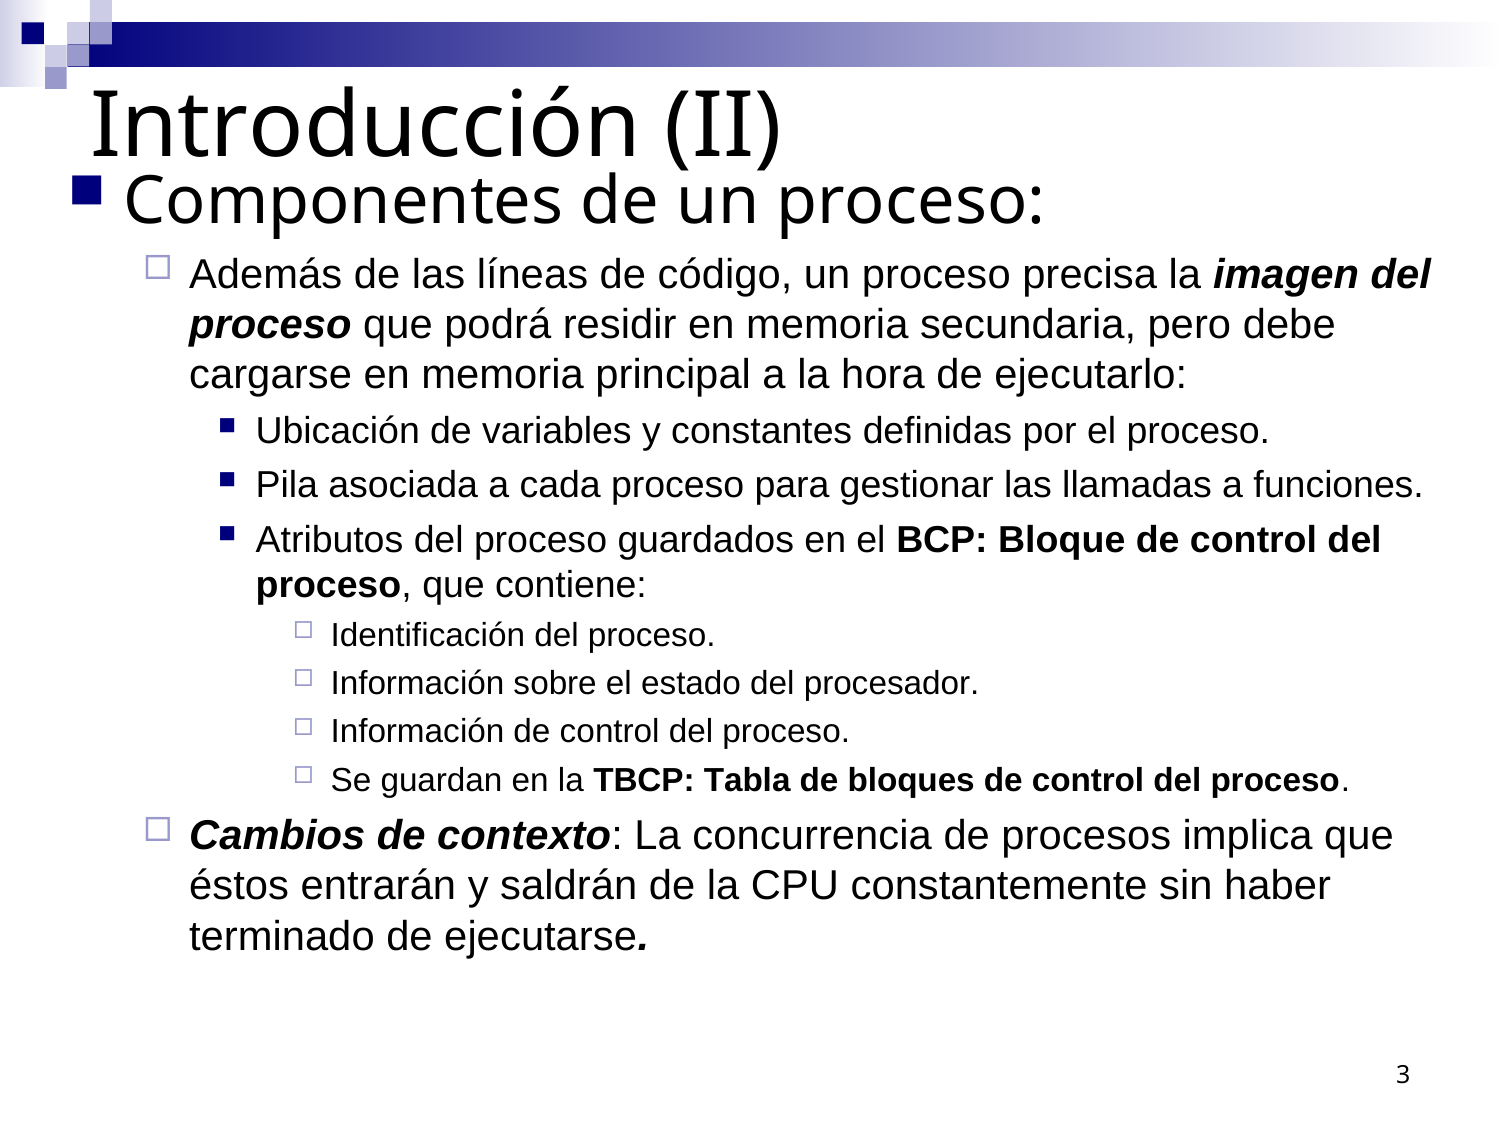

Introducción (II)
Componentes de un proceso:
Además de las líneas de código, un proceso precisa la imagen del proceso que podrá residir en memoria secundaria, pero debe cargarse en memoria principal a la hora de ejecutarlo:
Ubicación de variables y constantes definidas por el proceso.
Pila asociada a cada proceso para gestionar las llamadas a funciones.
Atributos del proceso guardados en el BCP: Bloque de control del proceso, que contiene:
Identificación del proceso.
Información sobre el estado del procesador.
Información de control del proceso.
Se guardan en la TBCP: Tabla de bloques de control del proceso.
Cambios de contexto: La concurrencia de procesos implica que éstos entrarán y saldrán de la CPU constantemente sin haber terminado de ejecutarse.